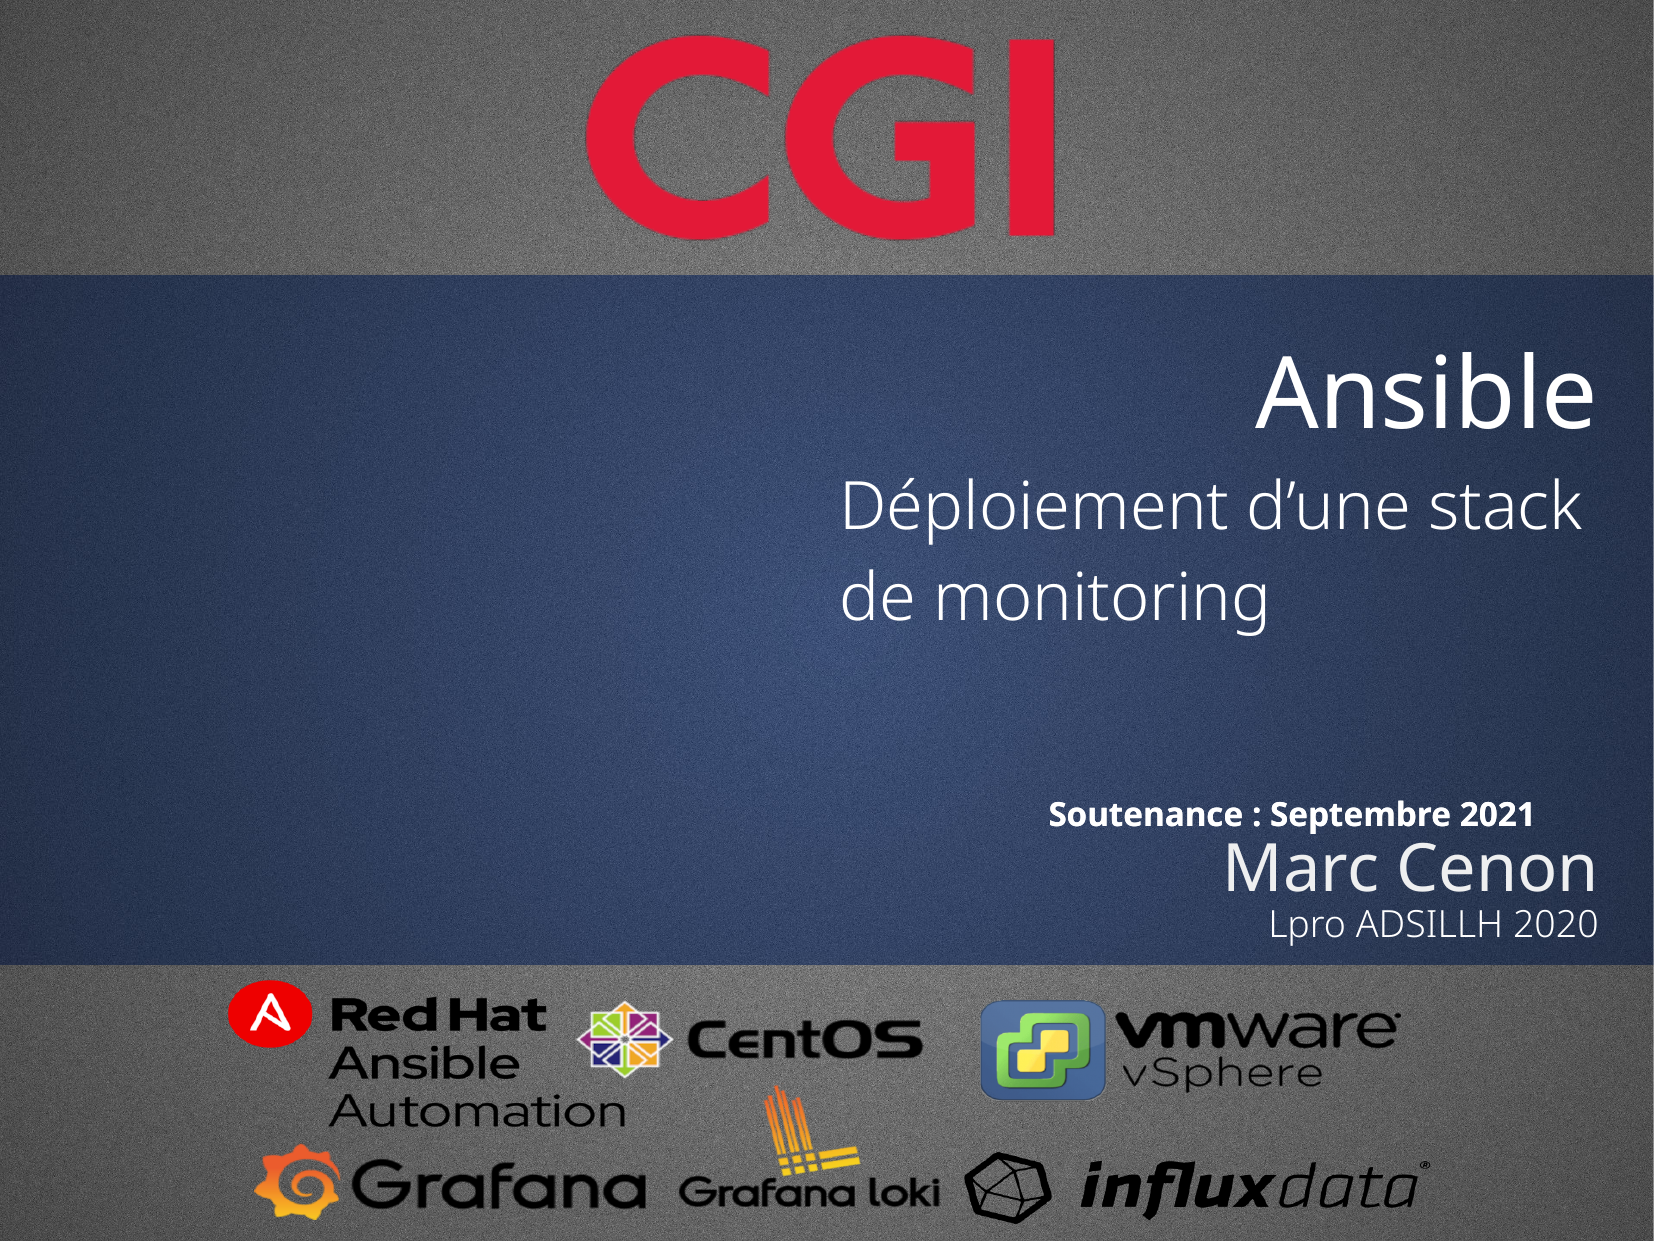

# Ansible
Déploiement d’une stack
de monitoring
Soutenance : Septembre 2021
Soutenance : Septembre 2021
Marc Cenon
Lpro ADSILLH 2020